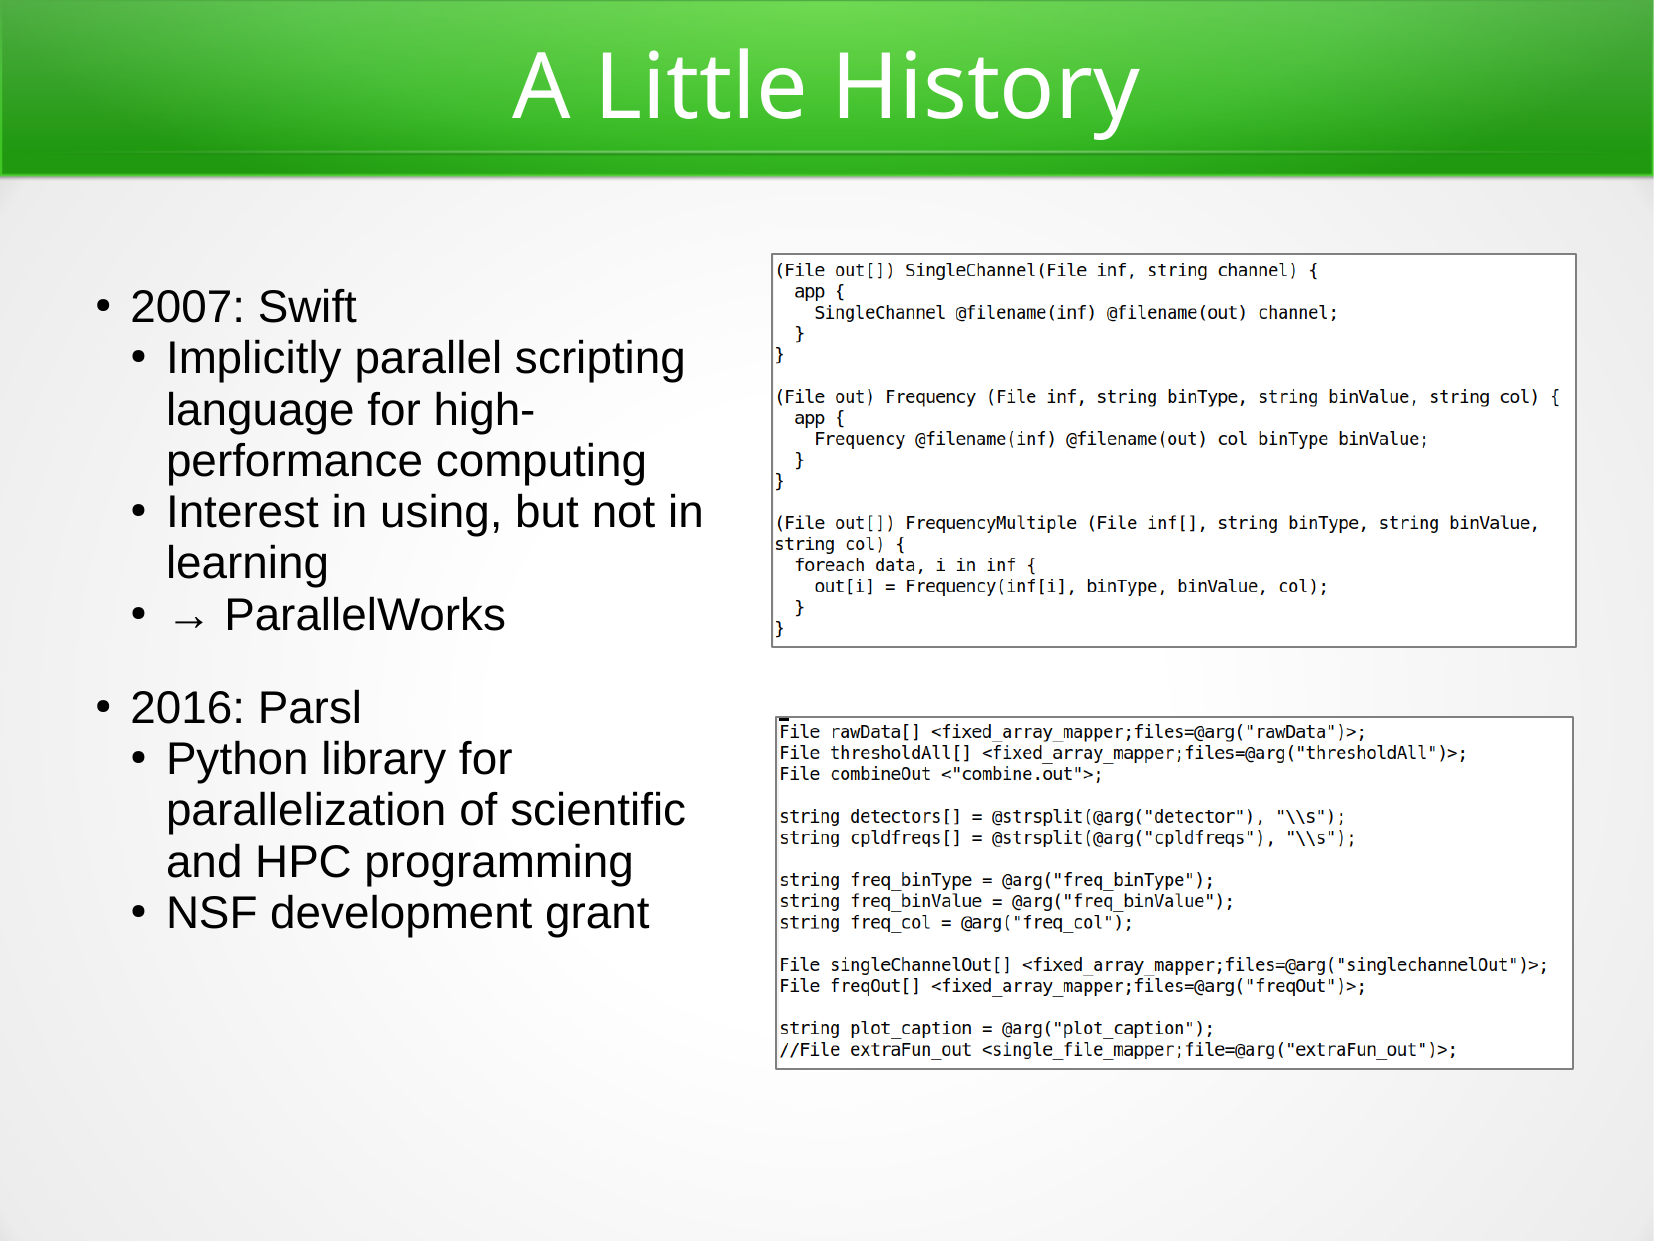

# A Little History
2007: Swift
Implicitly parallel scripting
language for high-
performance computing
Interest in using, but not in
learning
→ ParallelWorks
2016: Parsl
Python library for
parallelization of scientific
and HPC programming
NSF development grant